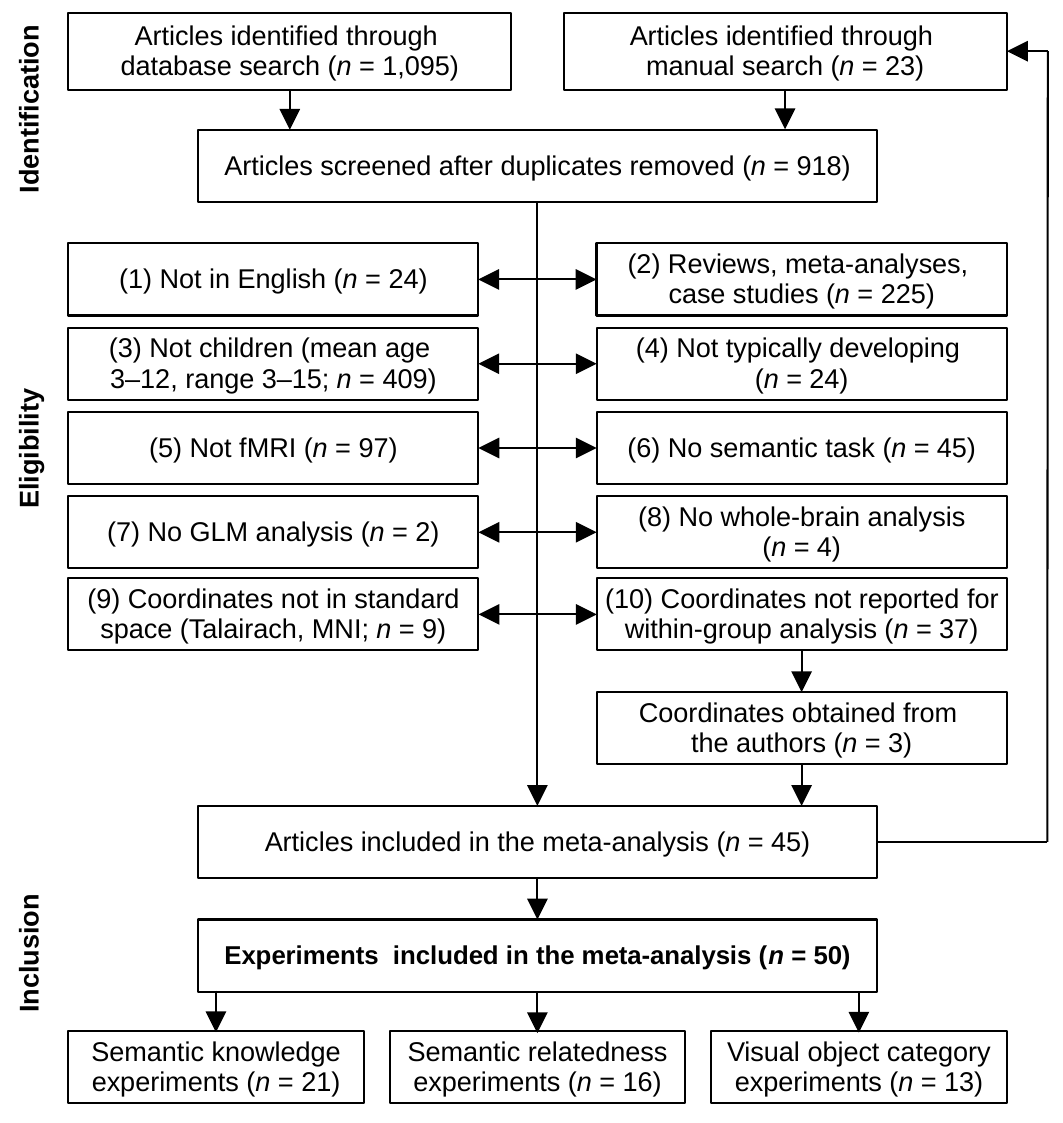

Articles identified through
database search (n = 1,095)
Articles identified through
manual search (n = 23)
Identification
Articles screened after duplicates removed (n = 918)
(1) Not in English (n = 24)
(2) Reviews, meta-analyses,
case studies (n = 225)
(3) Not children (mean age
3–12, range 3–15; n = 409)
(4) Not typically developing
(n = 24)
(5) Not fMRI (n = 97)
(6) No semantic task (n = 45)
(7) No GLM analysis (n = 2)
(8) No whole-brain analysis
(n = 4)
(9) Coordinates not in standard space (Talairach, MNI; n = 9)
(10) Coordinates not reported for within-group analysis (n = 37)
Eligibility
Coordinates obtained from
the authors (n = 3)
Articles included in the meta-analysis (n = 45)
Inclusion
Experiments included in the meta-analysis (n = 50)
Semantic knowledge experiments (n = 21)
Semantic relatedness experiments (n = 16)
Visual object category experiments (n = 13)